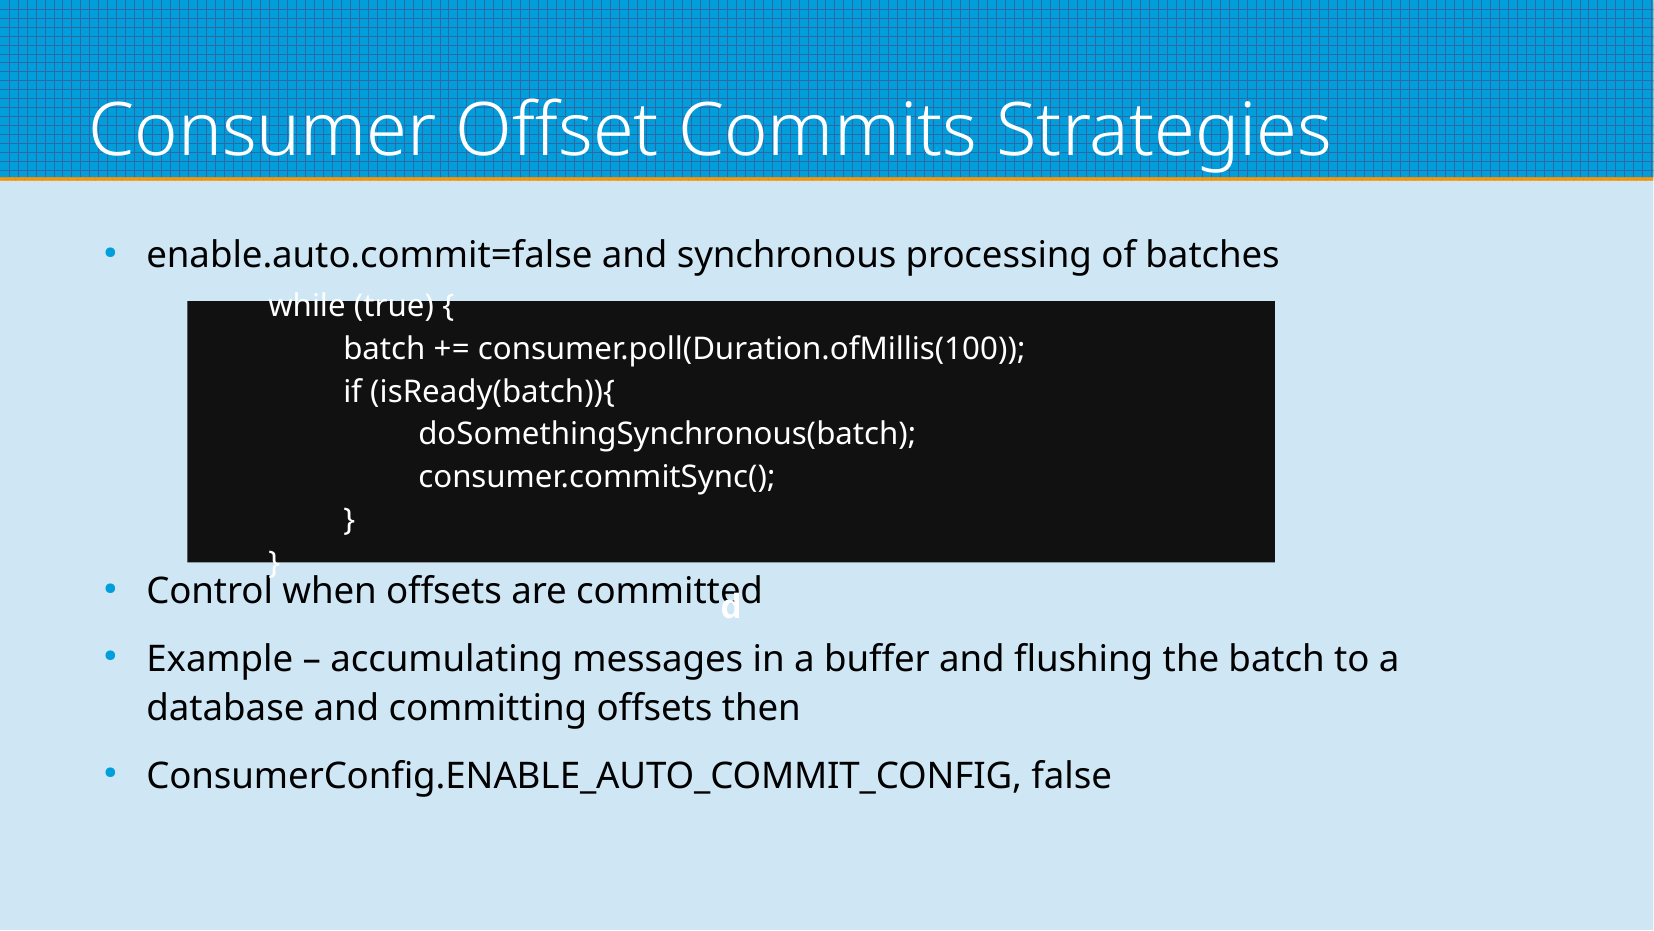

# Consumer Offset Commits Strategies
enable.auto.commit=false and synchronous processing of batches
Control when offsets are committed
Example – accumulating messages in a buffer and flushing the batch to a database and committing offsets then
ConsumerConfig.ENABLE_AUTO_COMMIT_CONFIG, false
	while (true) {
		batch += consumer.poll(Duration.ofMillis(100));
		if (isReady(batch)){
			doSomethingSynchronous(batch);
			consumer.commitSync();
		}
	}
d